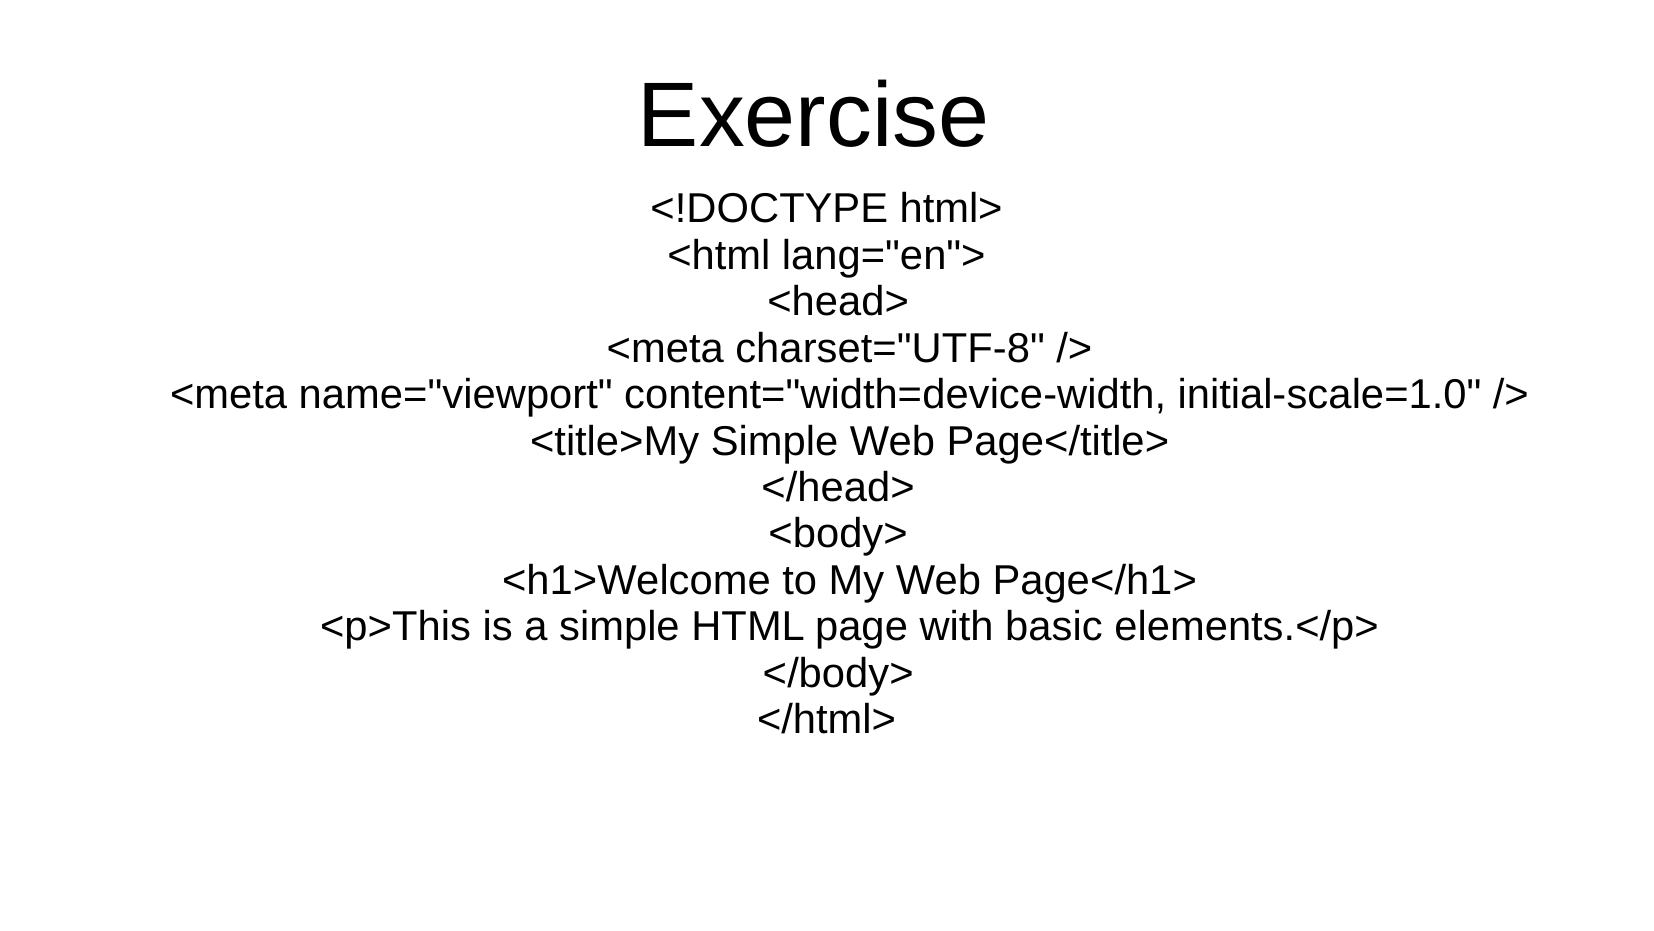

# Exercise
<!DOCTYPE html>
<html lang="en">
 <head>
 <meta charset="UTF-8" />
 <meta name="viewport" content="width=device-width, initial-scale=1.0" />
 <title>My Simple Web Page</title>
 </head>
 <body>
 <h1>Welcome to My Web Page</h1>
 <p>This is a simple HTML page with basic elements.</p>
 </body>
</html>